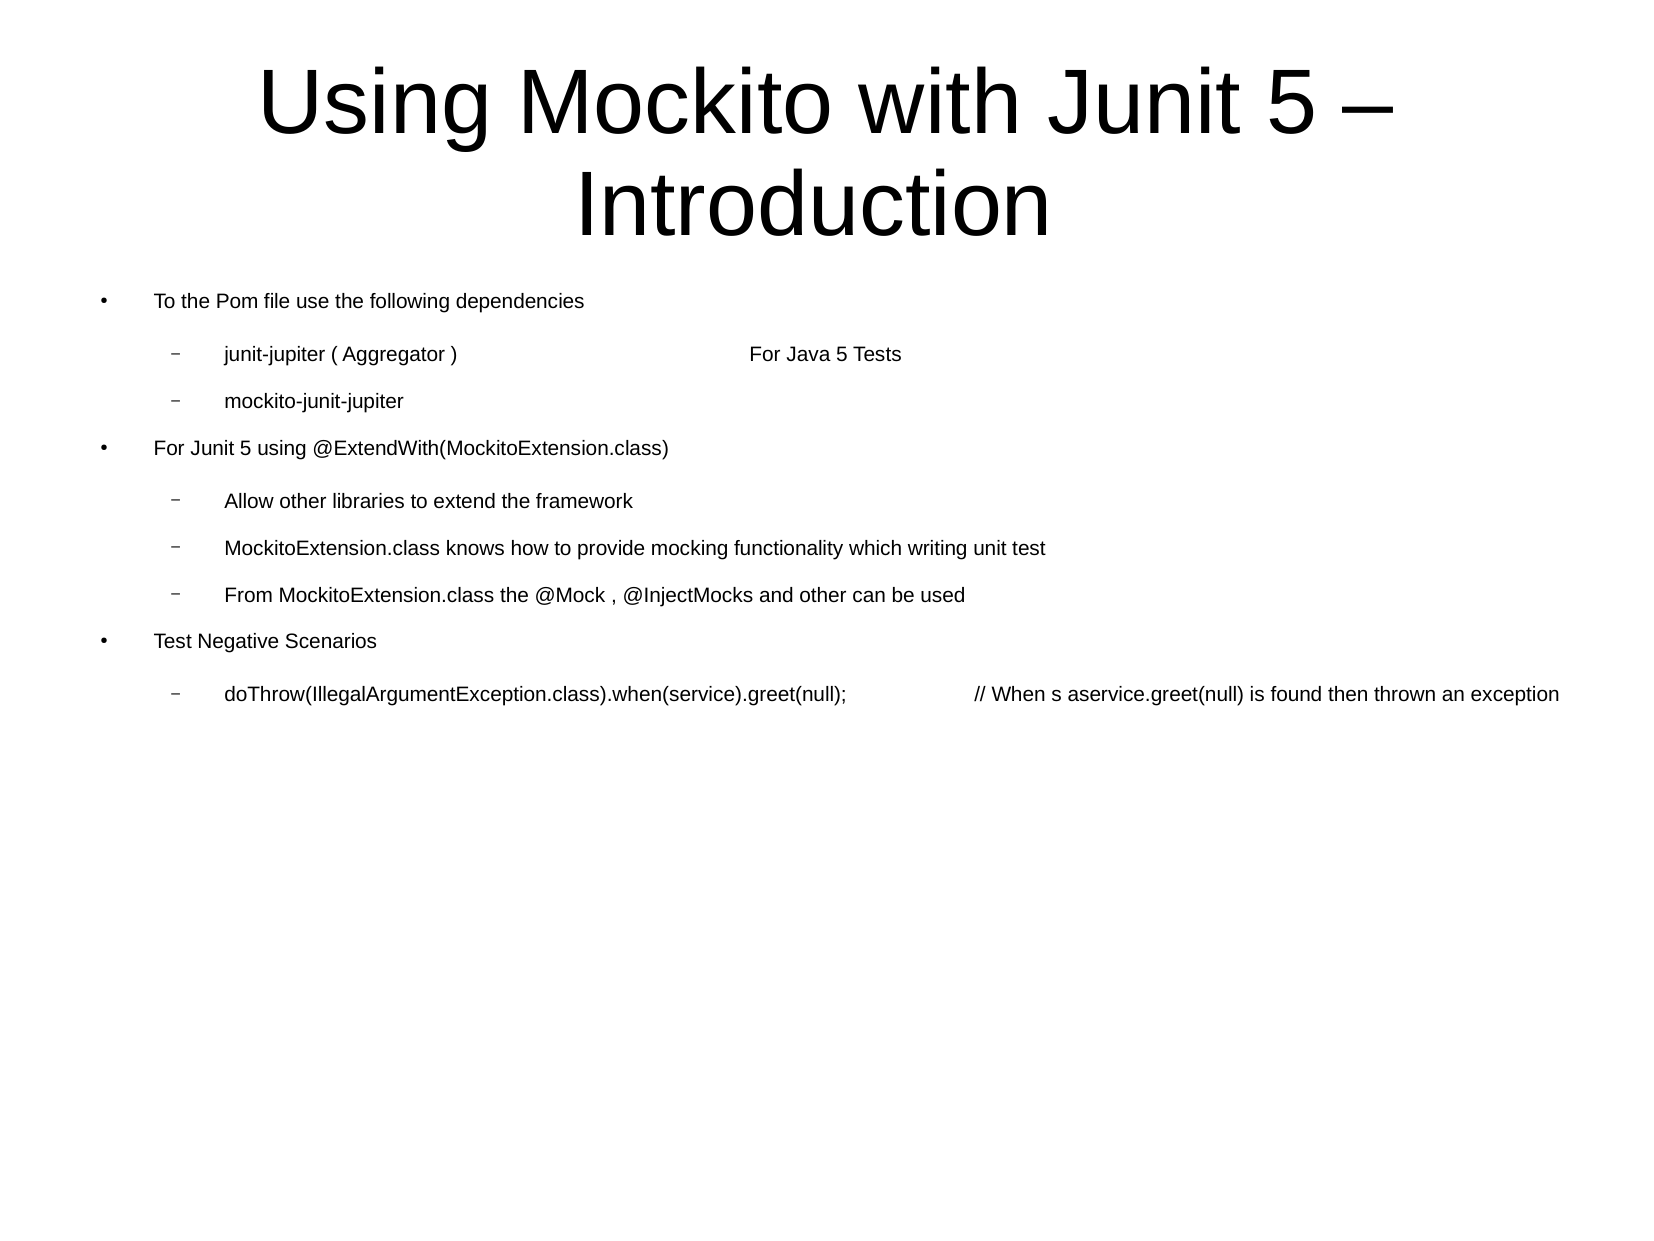

# Using Mockito with Junit 5 – Introduction
To the Pom file use the following dependencies
junit-jupiter ( Aggregator ) 				For Java 5 Tests
mockito-junit-jupiter
For Junit 5 using @ExtendWith(MockitoExtension.class)
Allow other libraries to extend the framework
MockitoExtension.class knows how to provide mocking functionality which writing unit test
From MockitoExtension.class the @Mock , @InjectMocks and other can be used
Test Negative Scenarios
doThrow(IllegalArgumentException.class).when(service).greet(null);		// When s aservice.greet(null) is found then thrown an exception